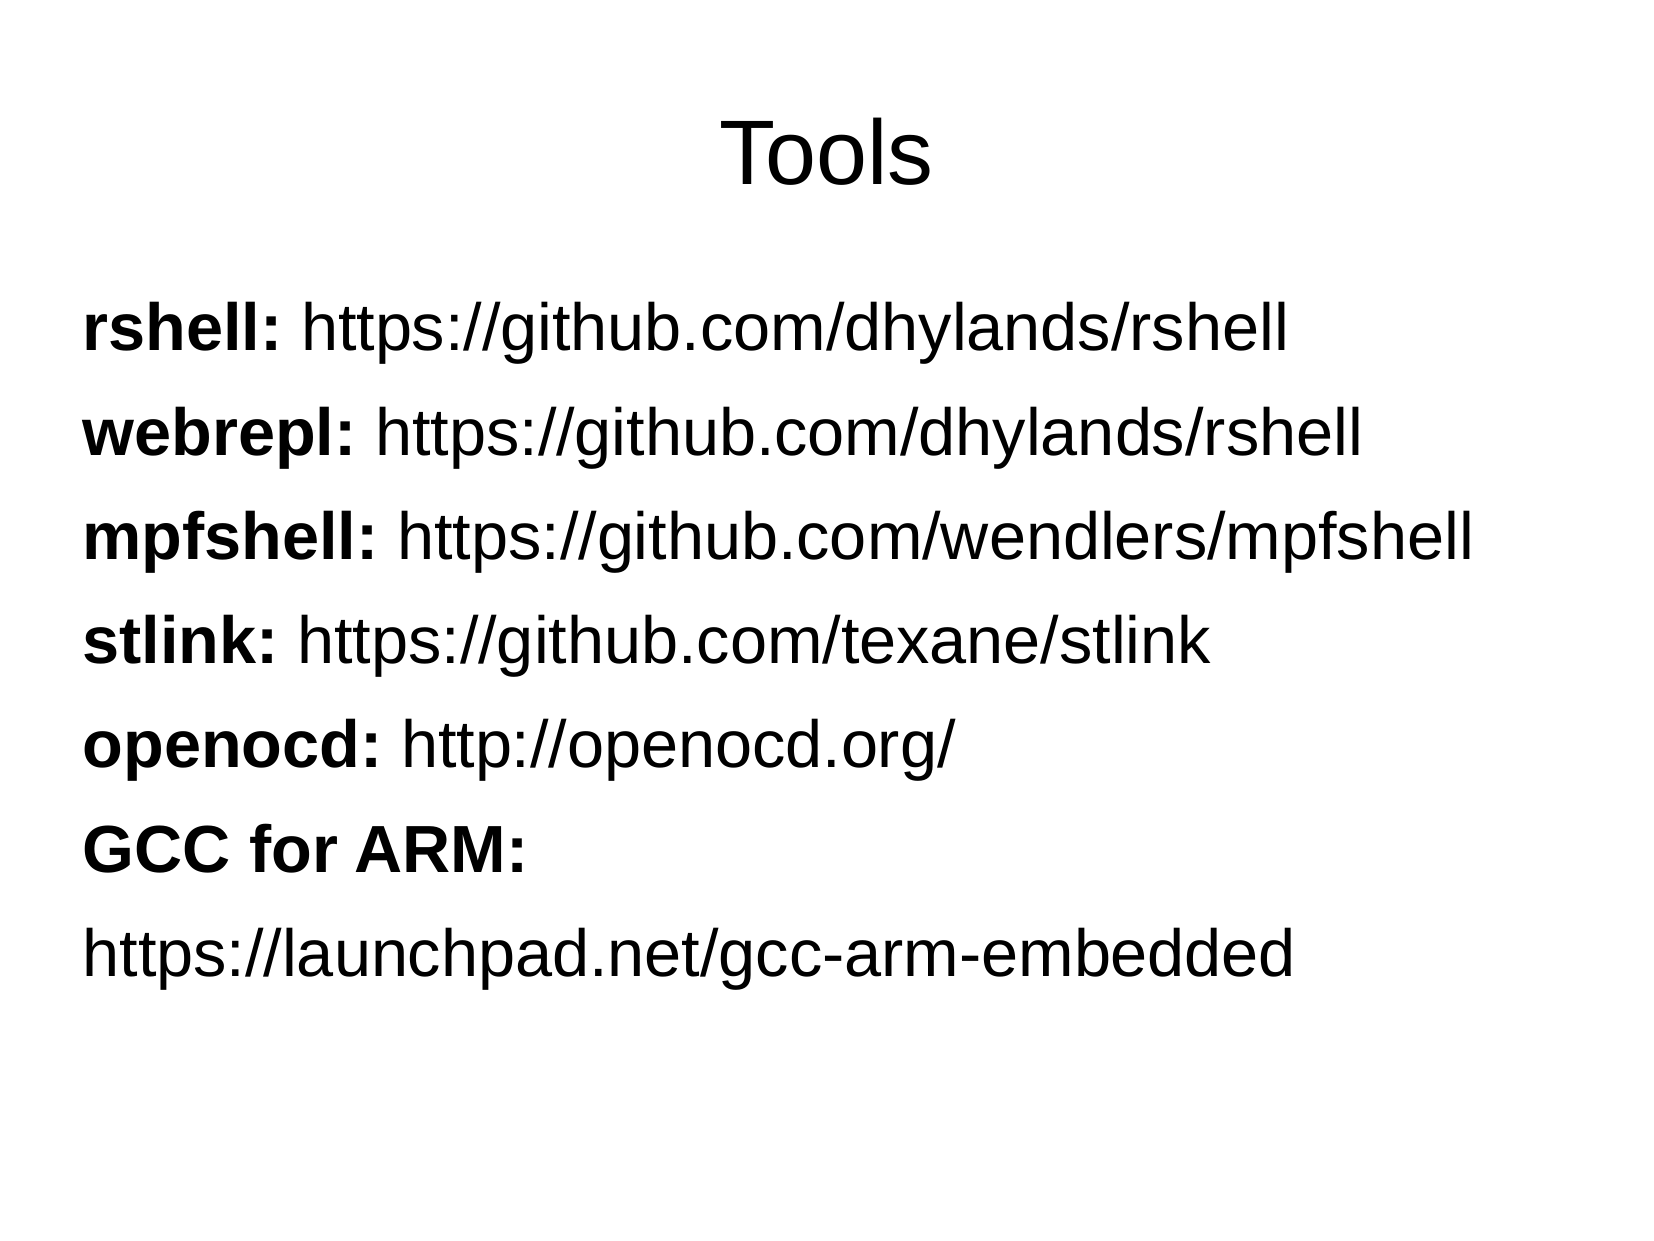

# Tools
rshell: https://github.com/dhylands/rshell
webrepl: https://github.com/dhylands/rshell
mpfshell: https://github.com/wendlers/mpfshell
stlink: https://github.com/texane/stlink
openocd: http://openocd.org/
GCC for ARM:
https://launchpad.net/gcc-arm-embedded